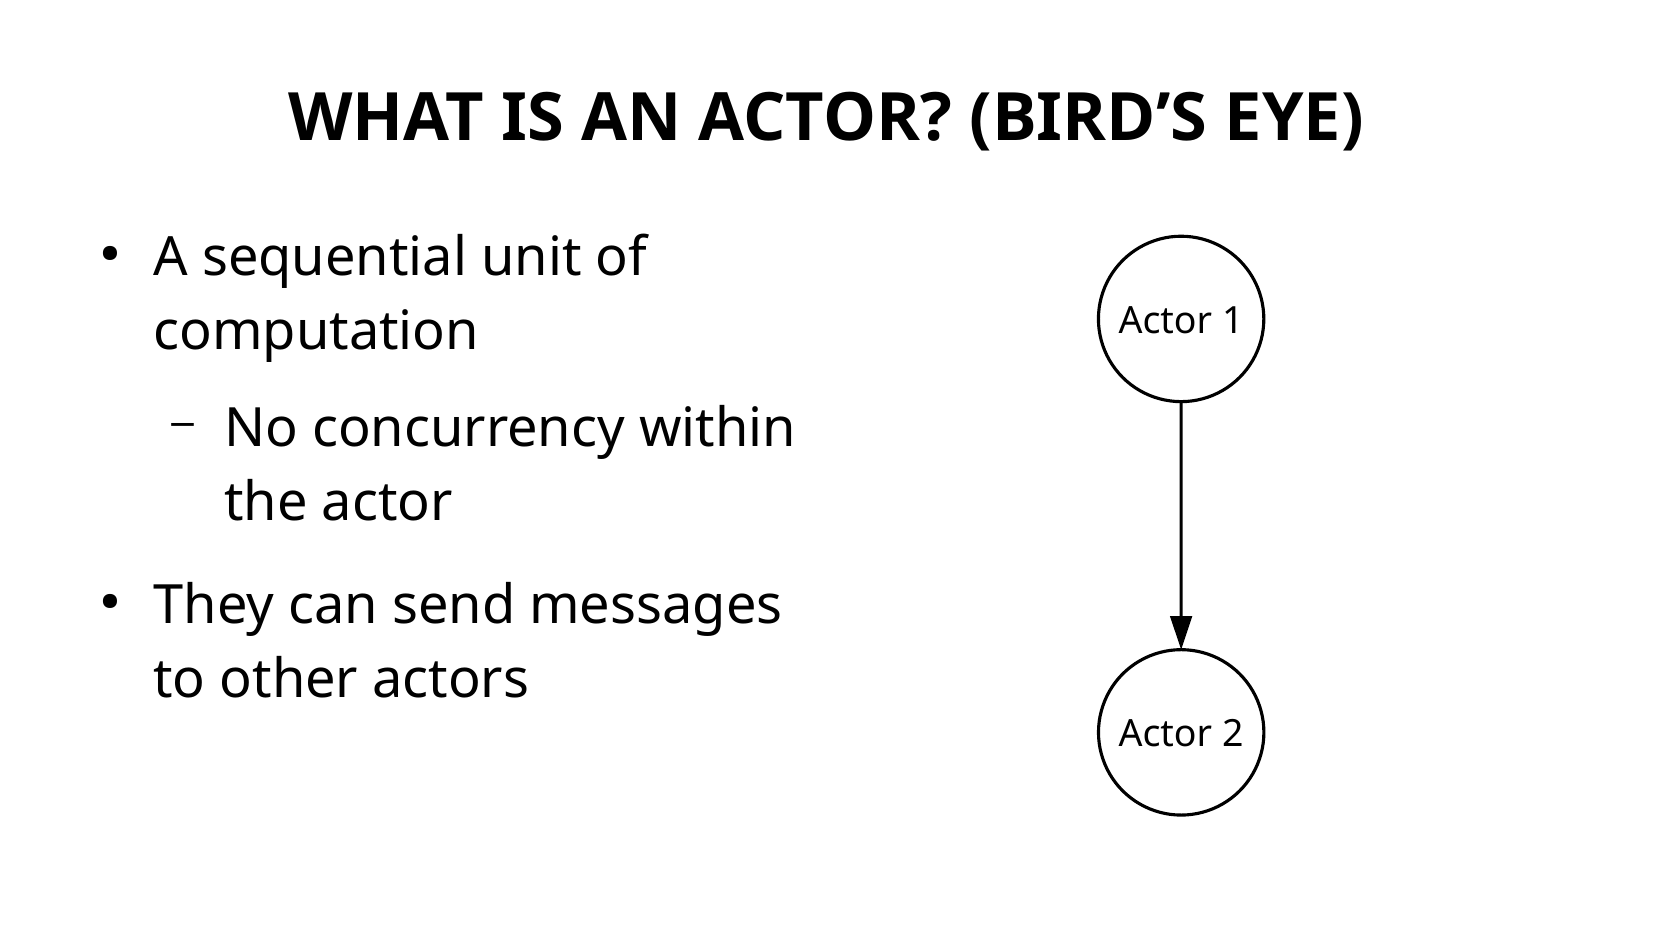

# WHAT IS AN ACTOR? (BIRD’S EYE)
A sequential unit of computation
No concurrency within the actor
They can send messages to other actors
Actor 1
Actor 2